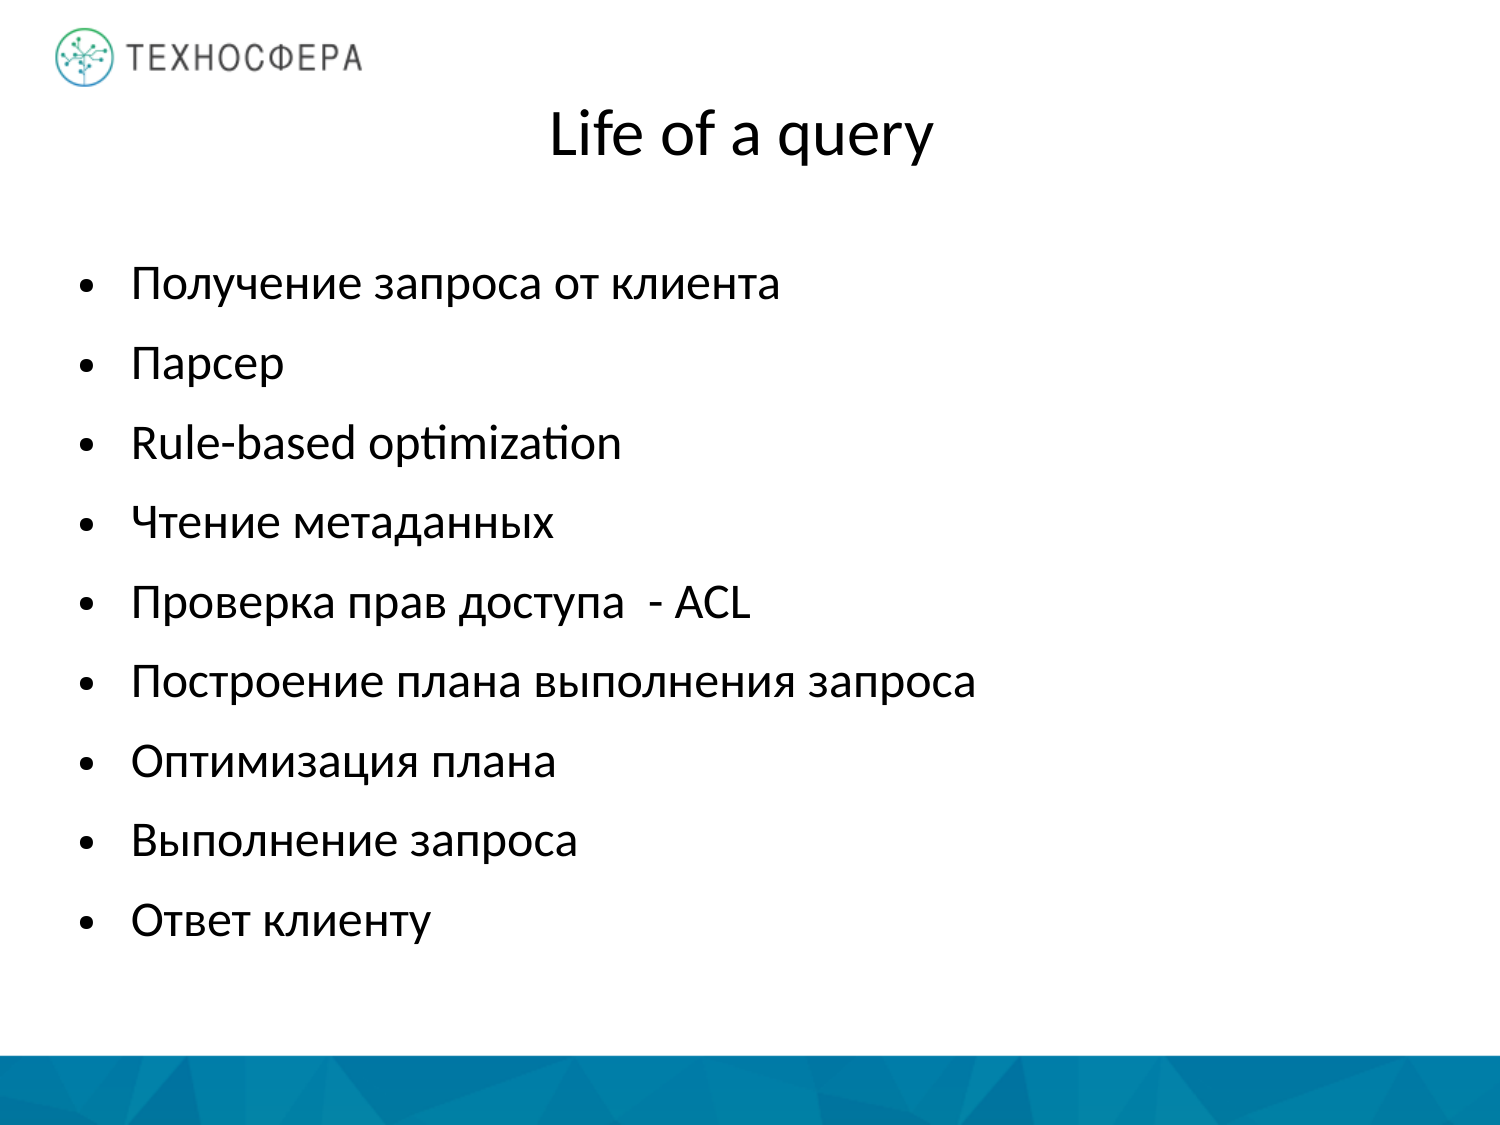

# Life of a query
Получение запроса от клиента
Парсер
Rule-based optimization
Чтение метаданных
Проверка прав доступа - ACL
Построение плана выполнения запроса
Оптимизация плана
Выполнение запроса
Ответ клиенту